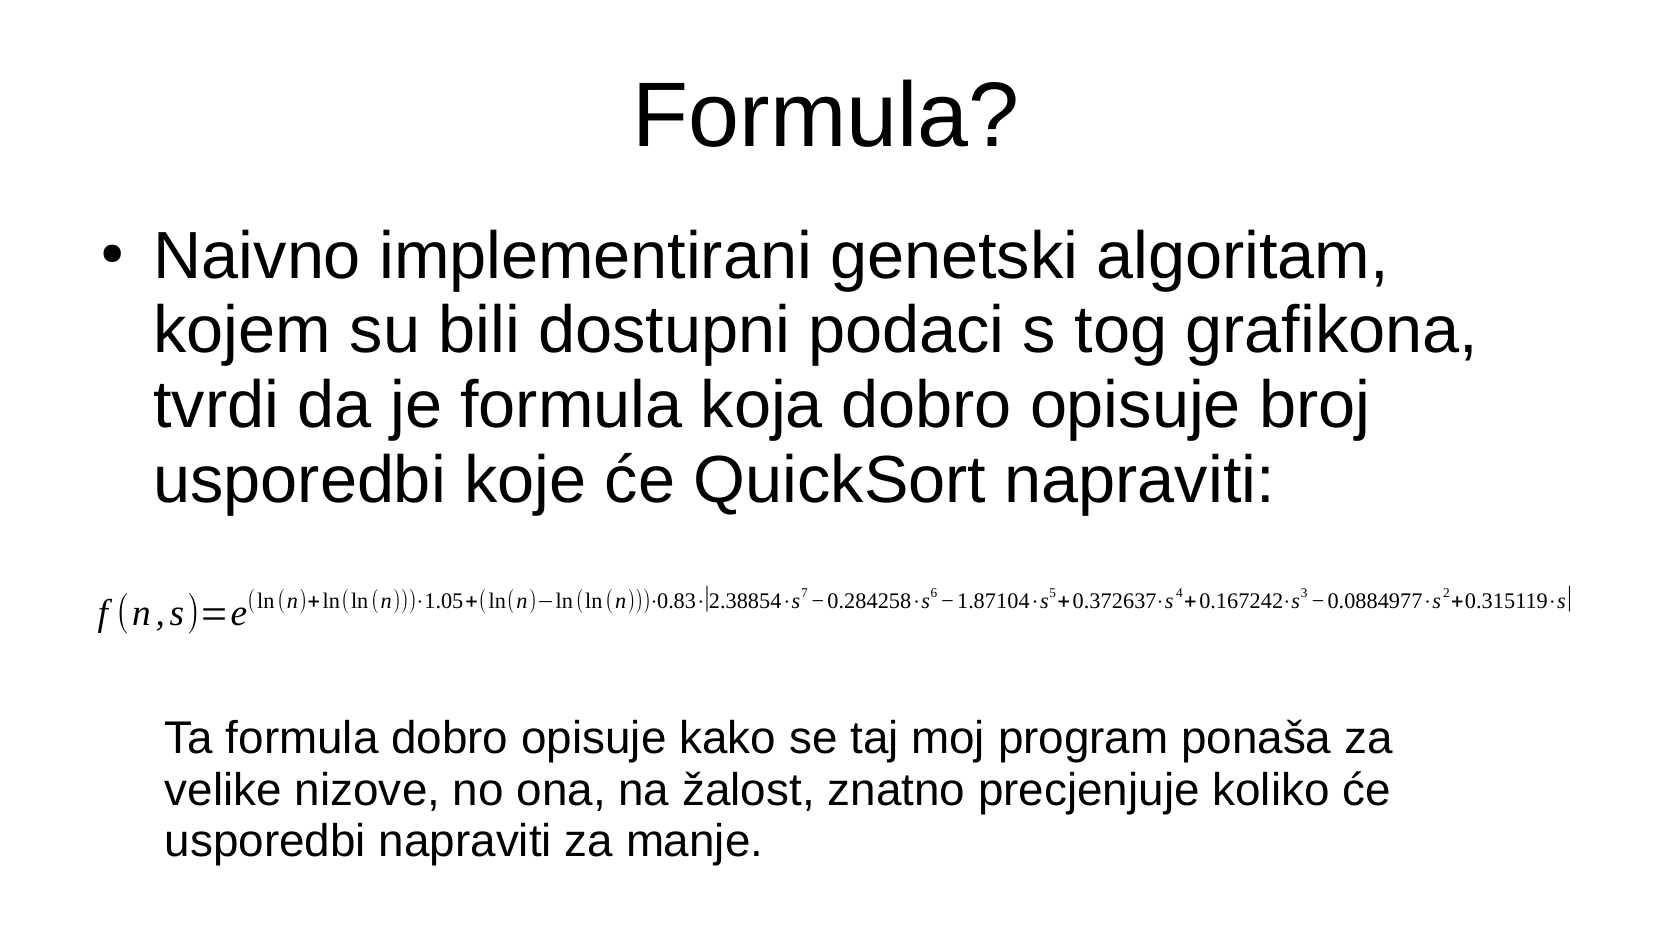

# Formula?
Naivno implementirani genetski algoritam, kojem su bili dostupni podaci s tog grafikona, tvrdi da je formula koja dobro opisuje broj usporedbi koje će QuickSort napraviti:
Ta formula dobro opisuje kako se taj moj program ponaša za velike nizove, no ona, na žalost, znatno precjenjuje koliko će usporedbi napraviti za manje.